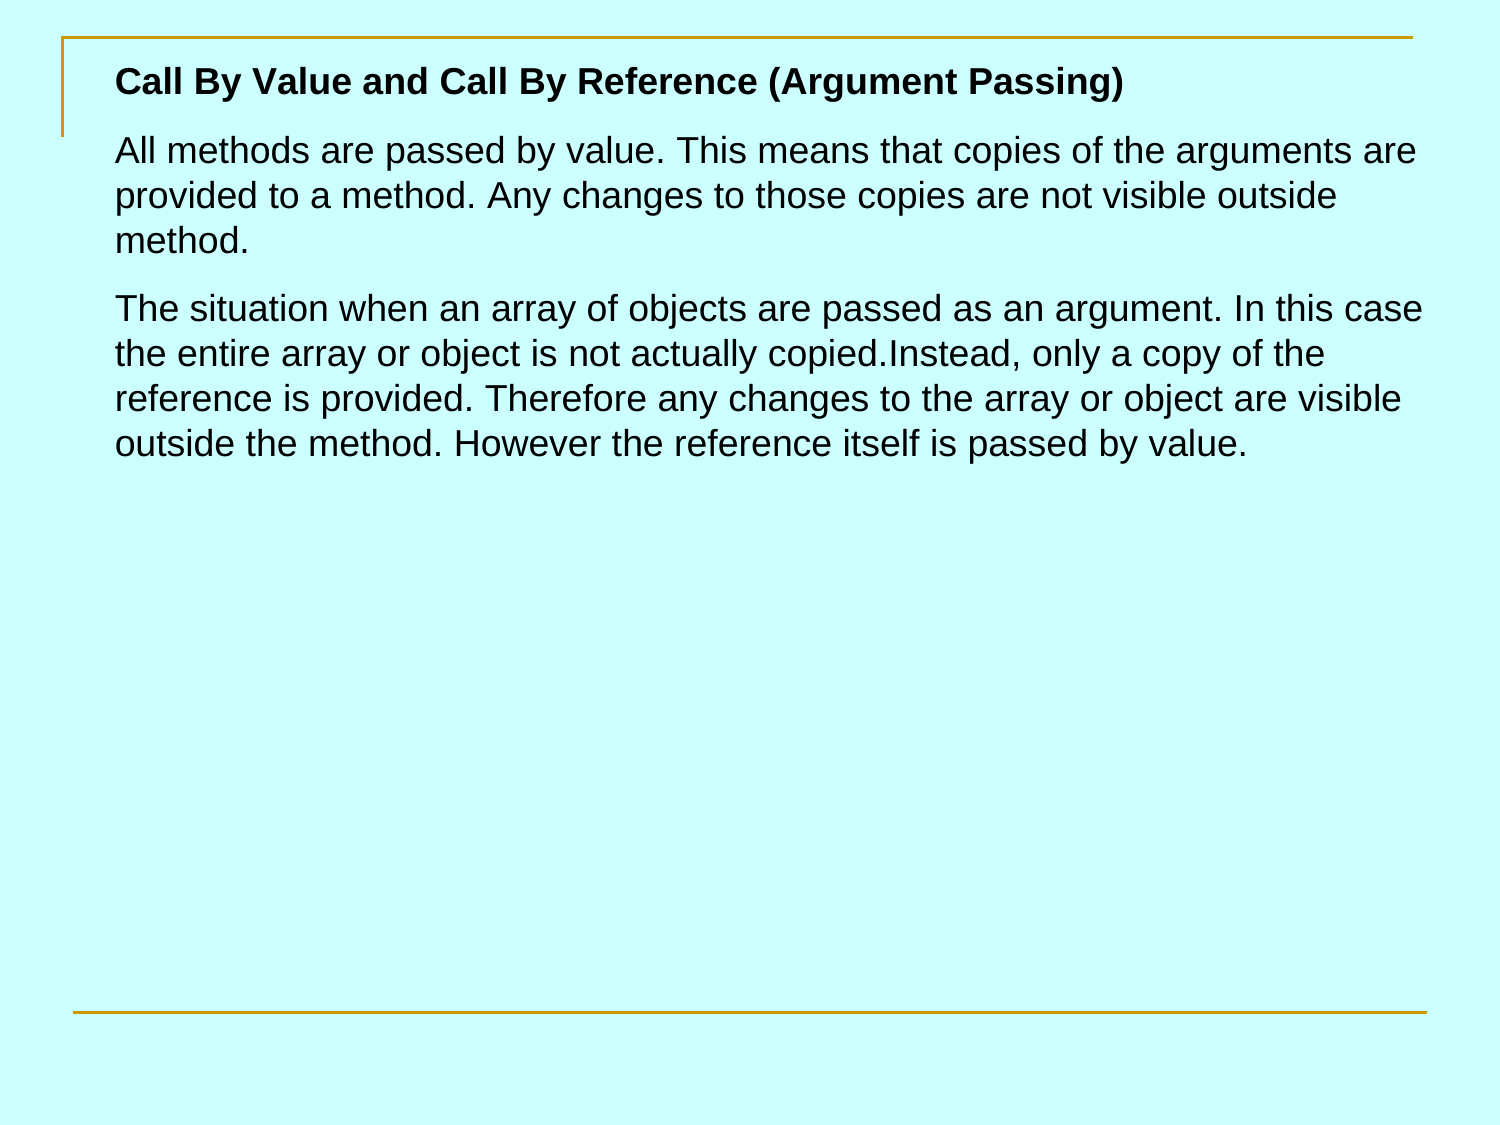

Call By Value and Call By Reference (Argument Passing)
All methods are passed by value. This means that copies of the arguments are provided to a method. Any changes to those copies are not visible outside method.
The situation when an array of objects are passed as an argument. In this case the entire array or object is not actually copied.Instead, only a copy of the reference is provided. Therefore any changes to the array or object are visible outside the method. However the reference itself is passed by value.